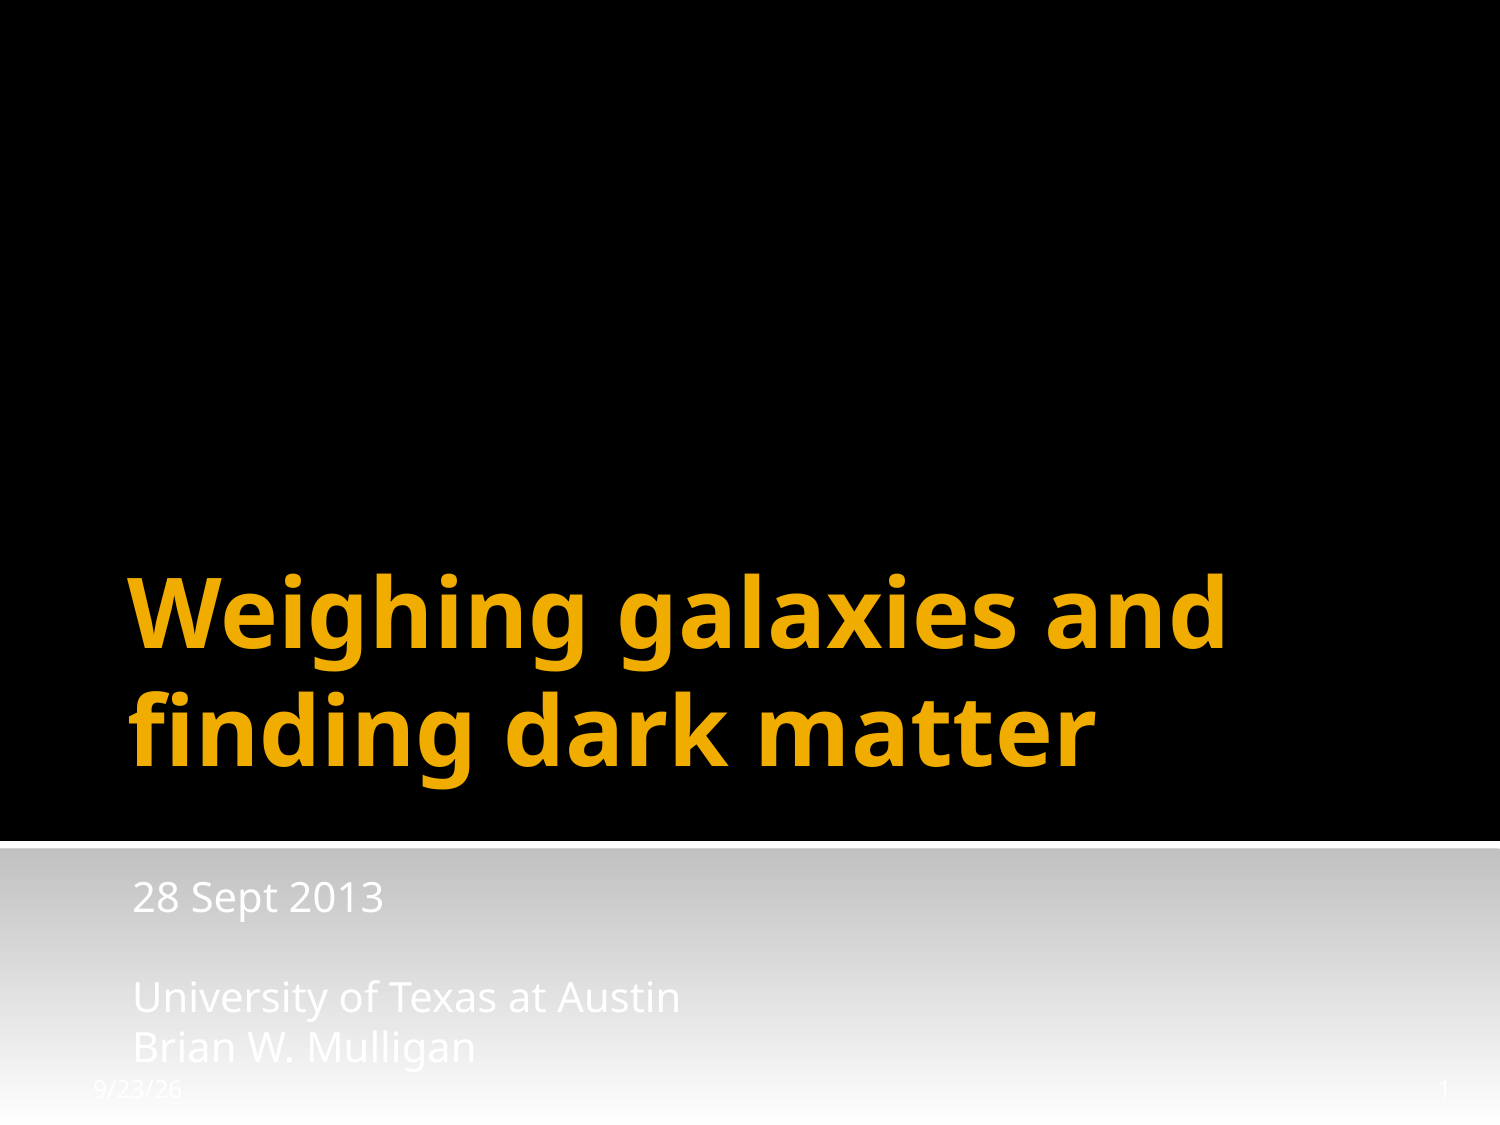

# Weighing galaxies and finding dark matter
28 Sept 2013
University of Texas at Austin
Brian W. Mulligan